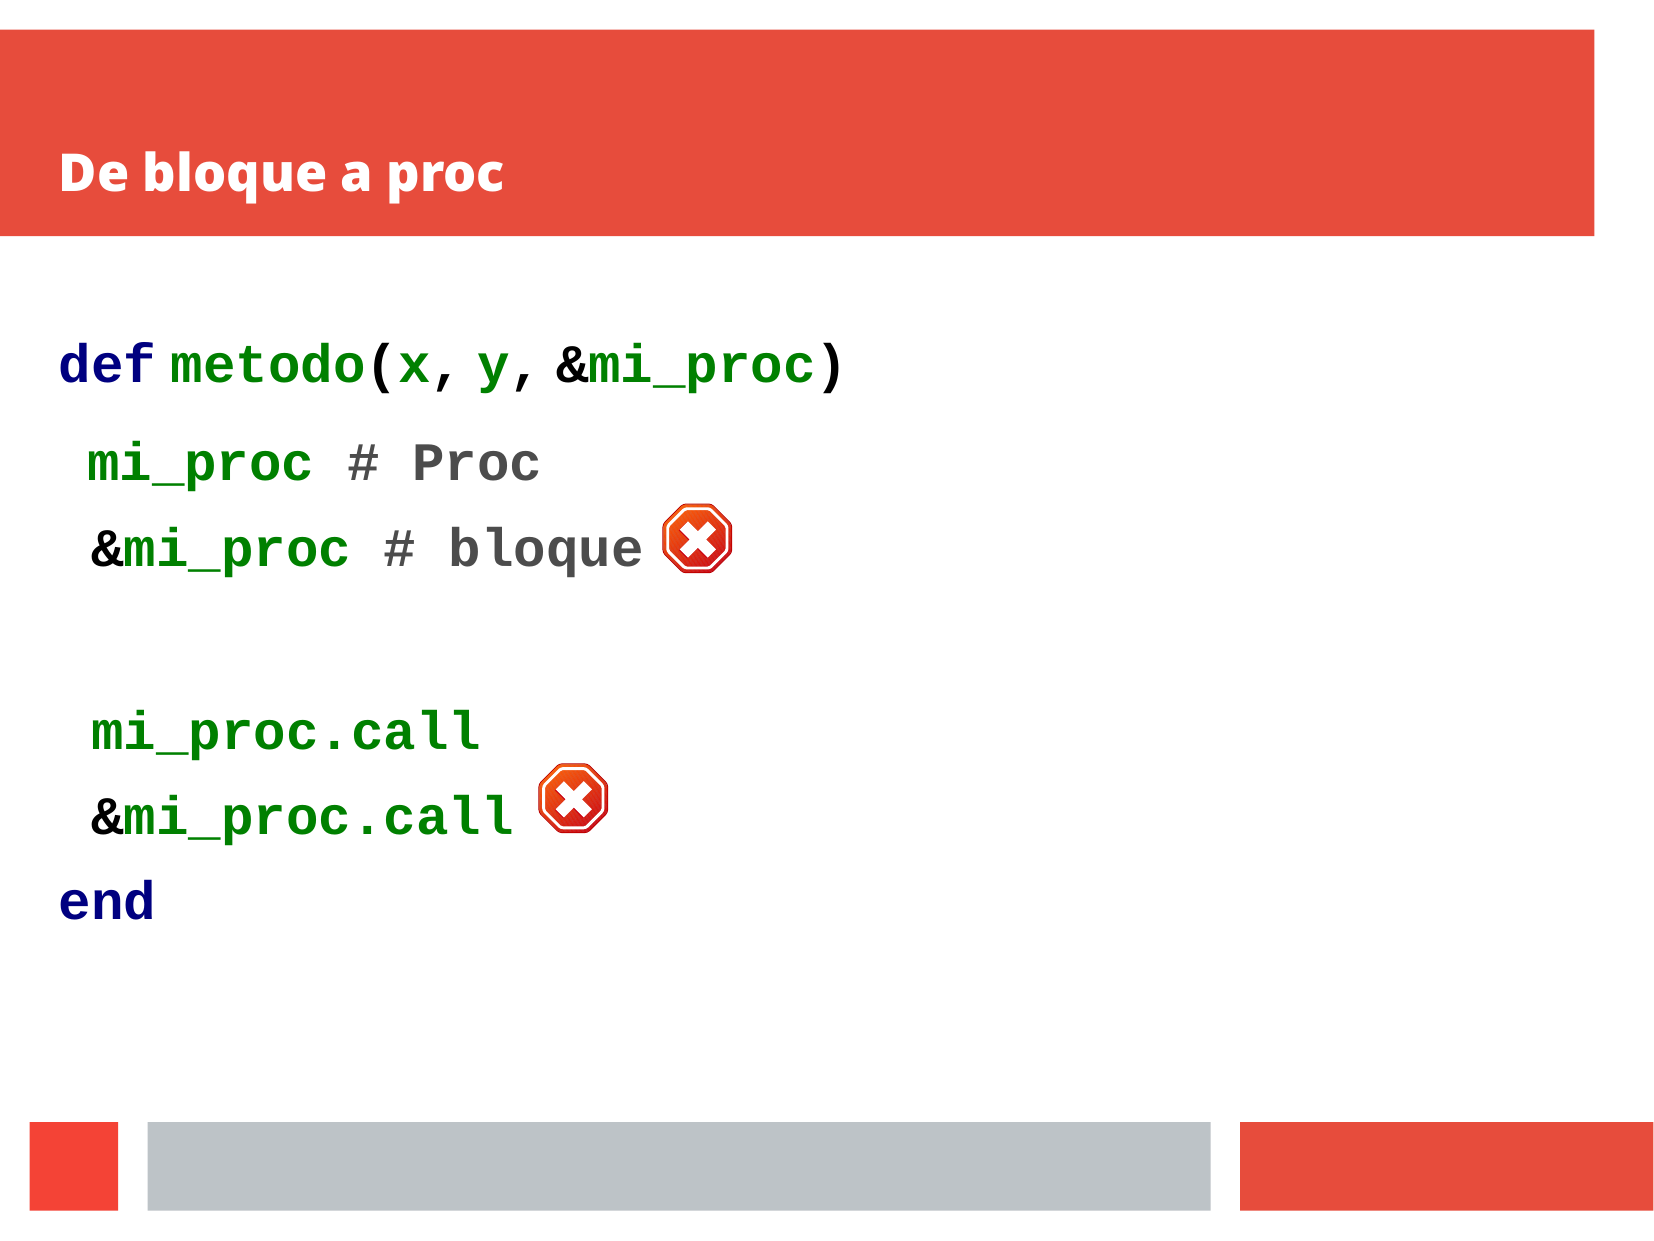

# De bloque a proc
def metodo(x, y, &mi_proc)
 mi_proc # Proc
 &mi_proc # bloque
 mi_proc.call
 &mi_proc.call
end